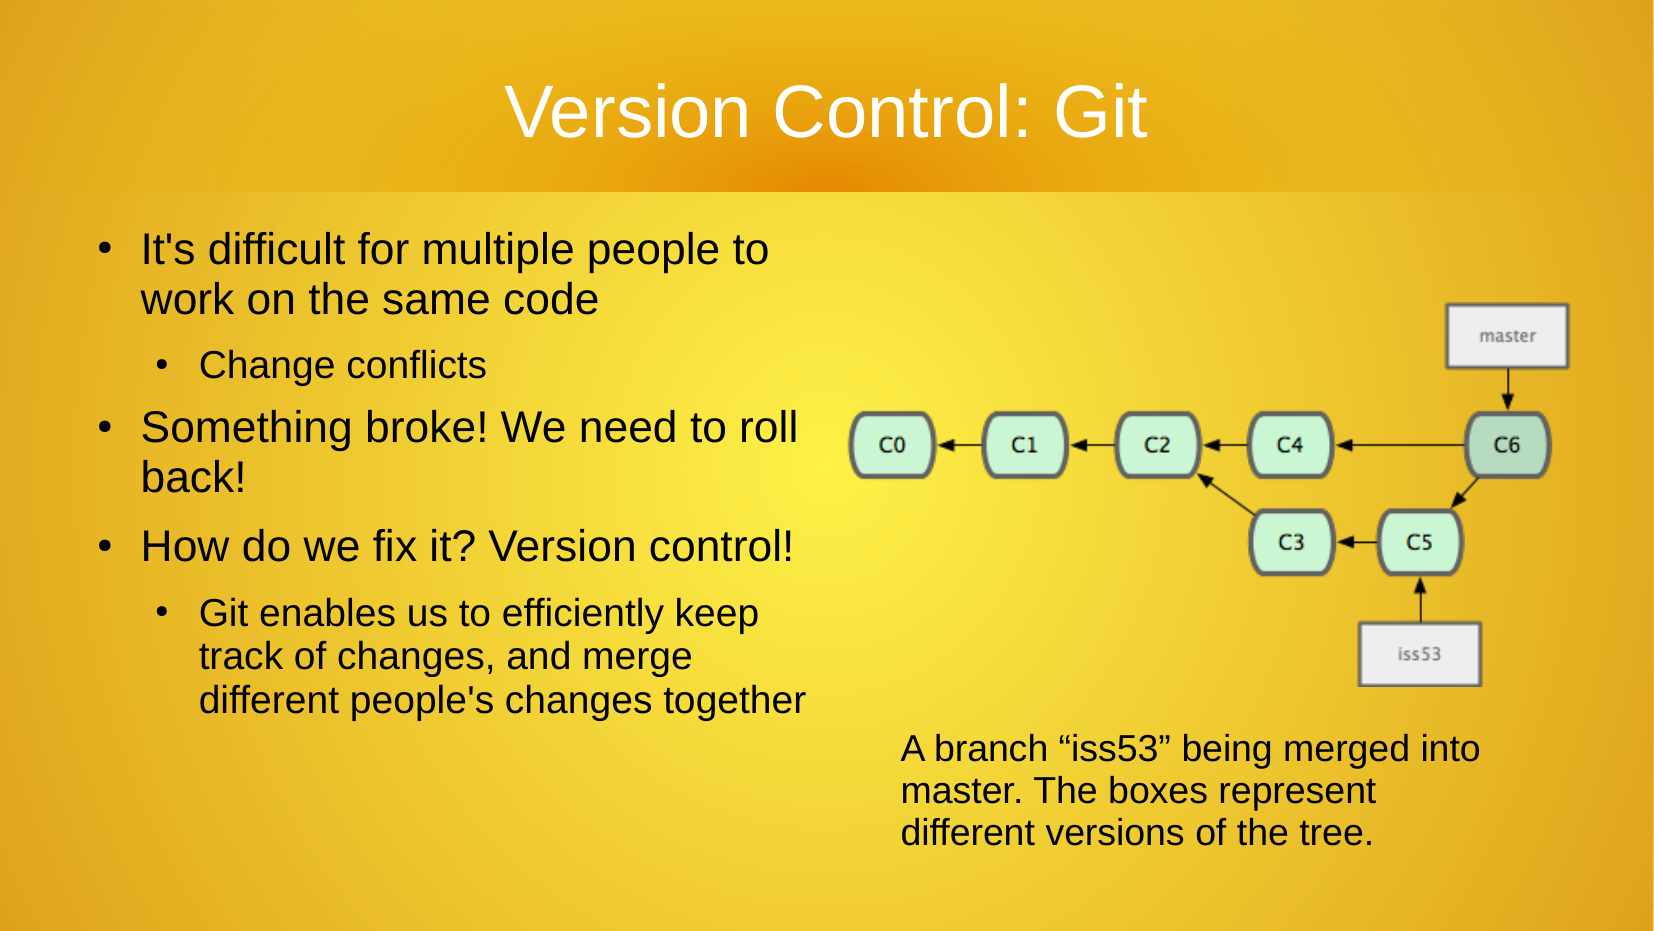

# Version Control: Git
It's difficult for multiple people to work on the same code
Change conflicts
Something broke! We need to roll back!
How do we fix it? Version control!
Git enables us to efficiently keep track of changes, and merge different people's changes together
A branch “iss53” being merged into master. The boxes represent different versions of the tree.